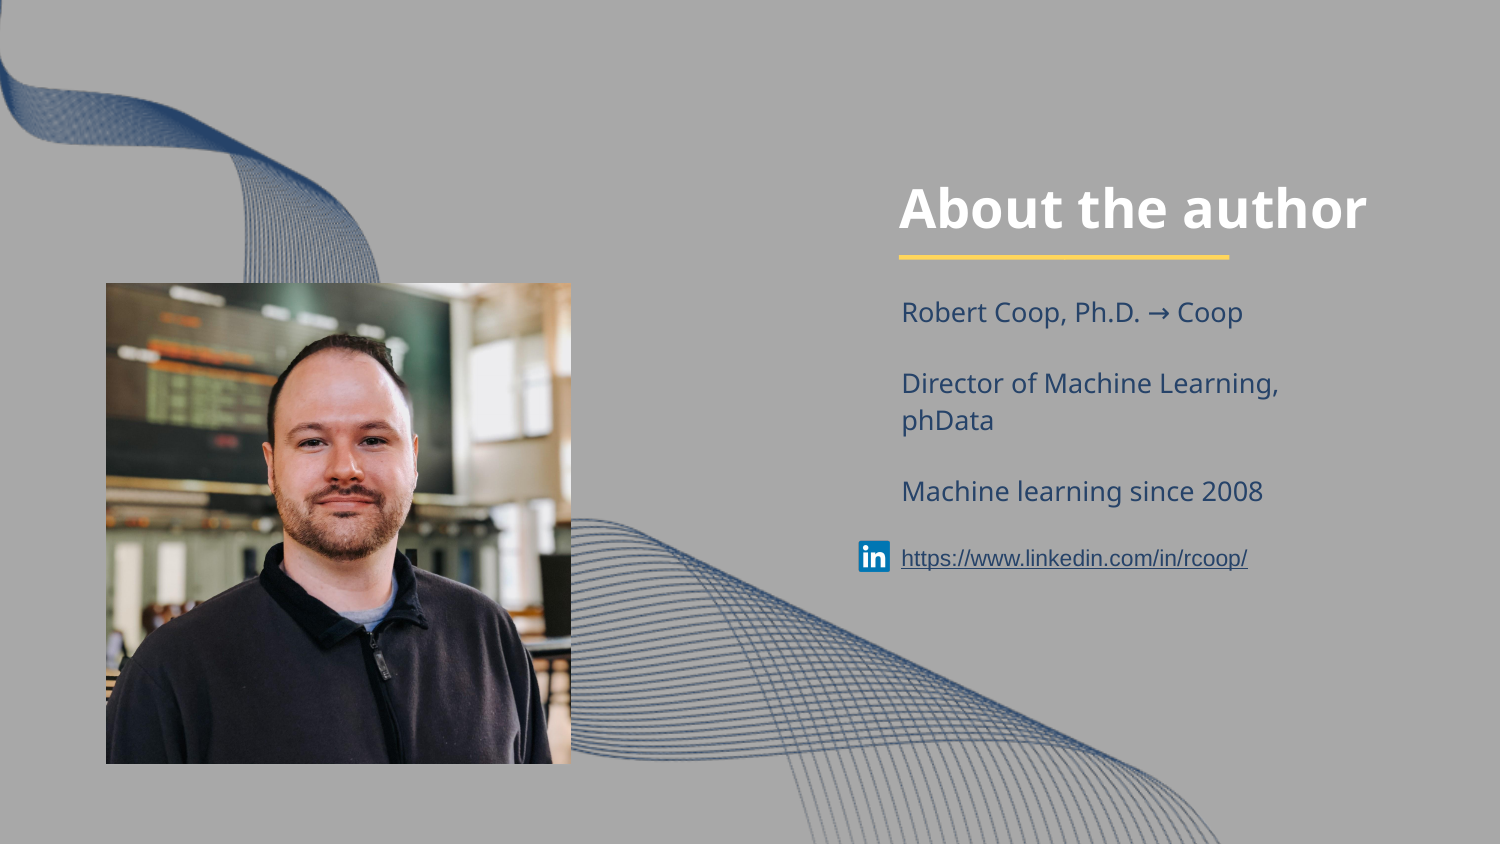

# About the author
Robert Coop, Ph.D. → Coop
Director of Machine Learning, phData
Machine learning since 2008
https://www.linkedin.com/in/rcoop/